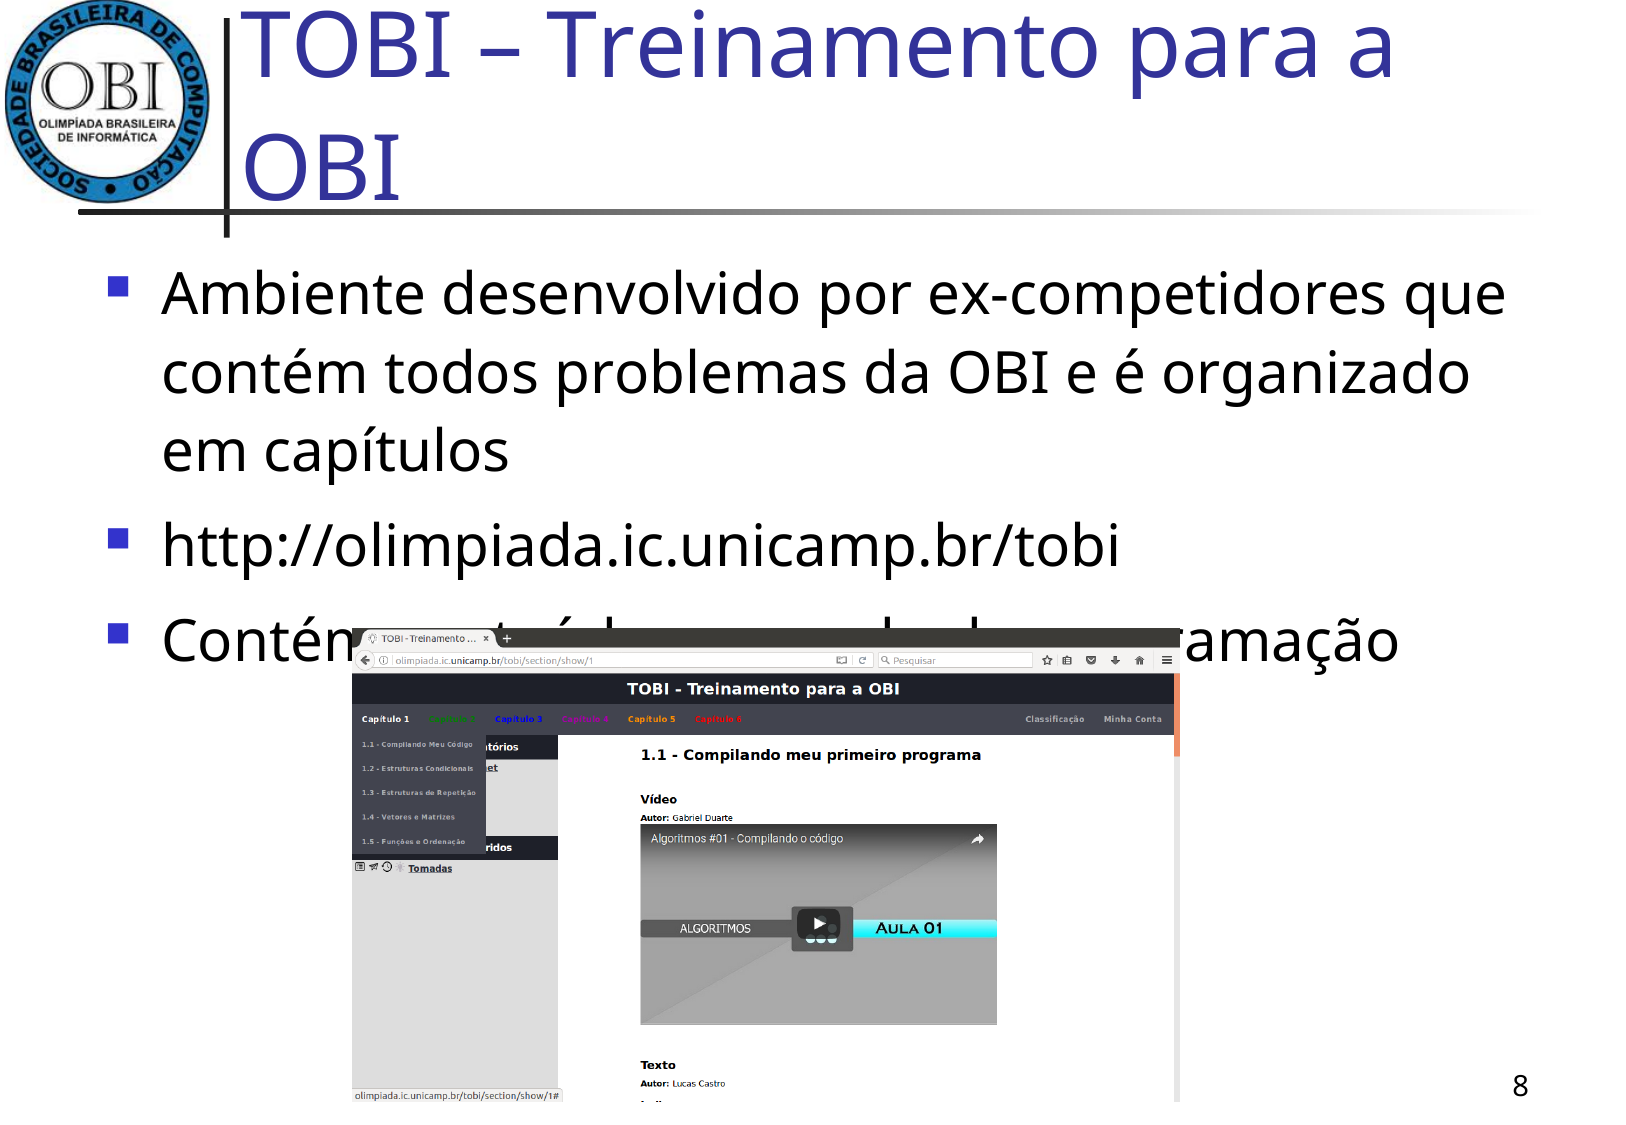

# TOBI – Treinamento para a OBI
Ambiente desenvolvido por ex-competidores que contém todos problemas da OBI e é organizado em capítulos
http://olimpiada.ic.unicamp.br/tobi
Contém conteúdo avançado de programação